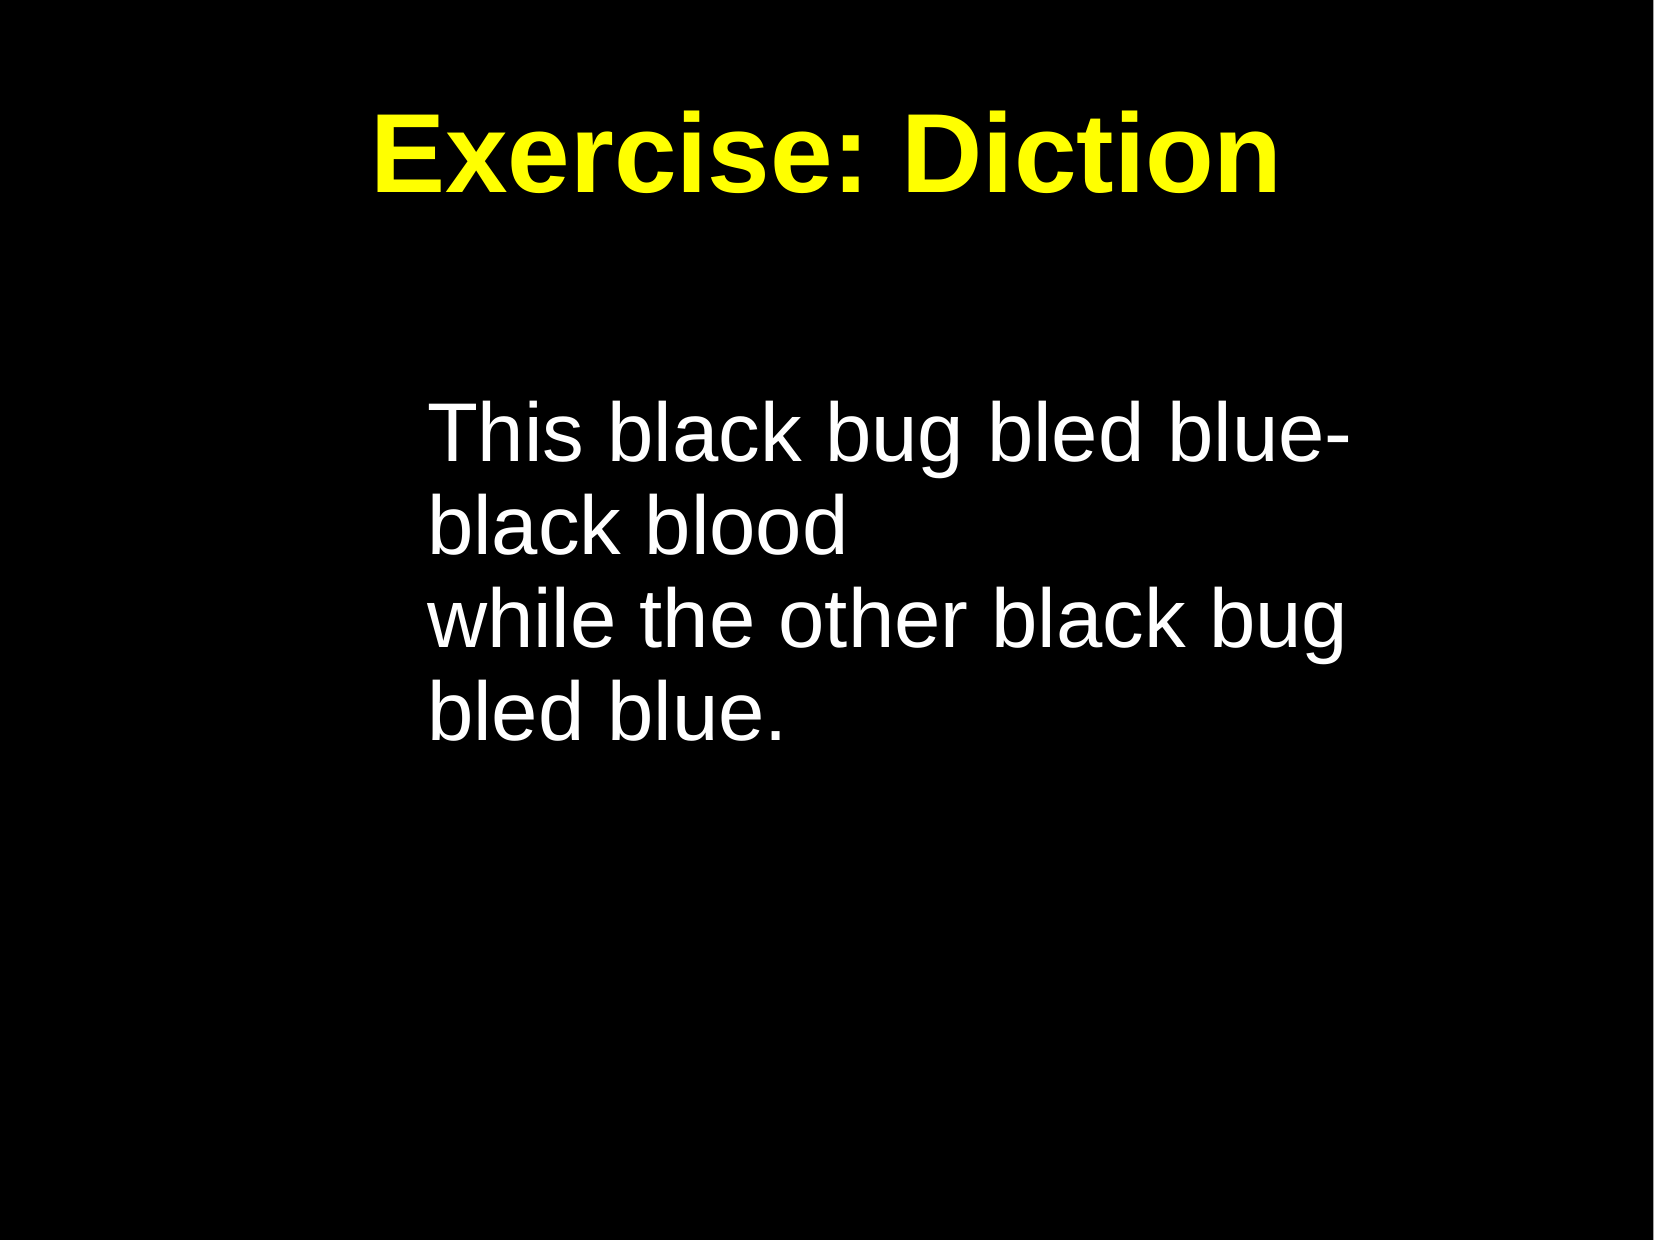

# Exercise: Diction
This black bug bled blue-black blood
while the other black bug bled blue.